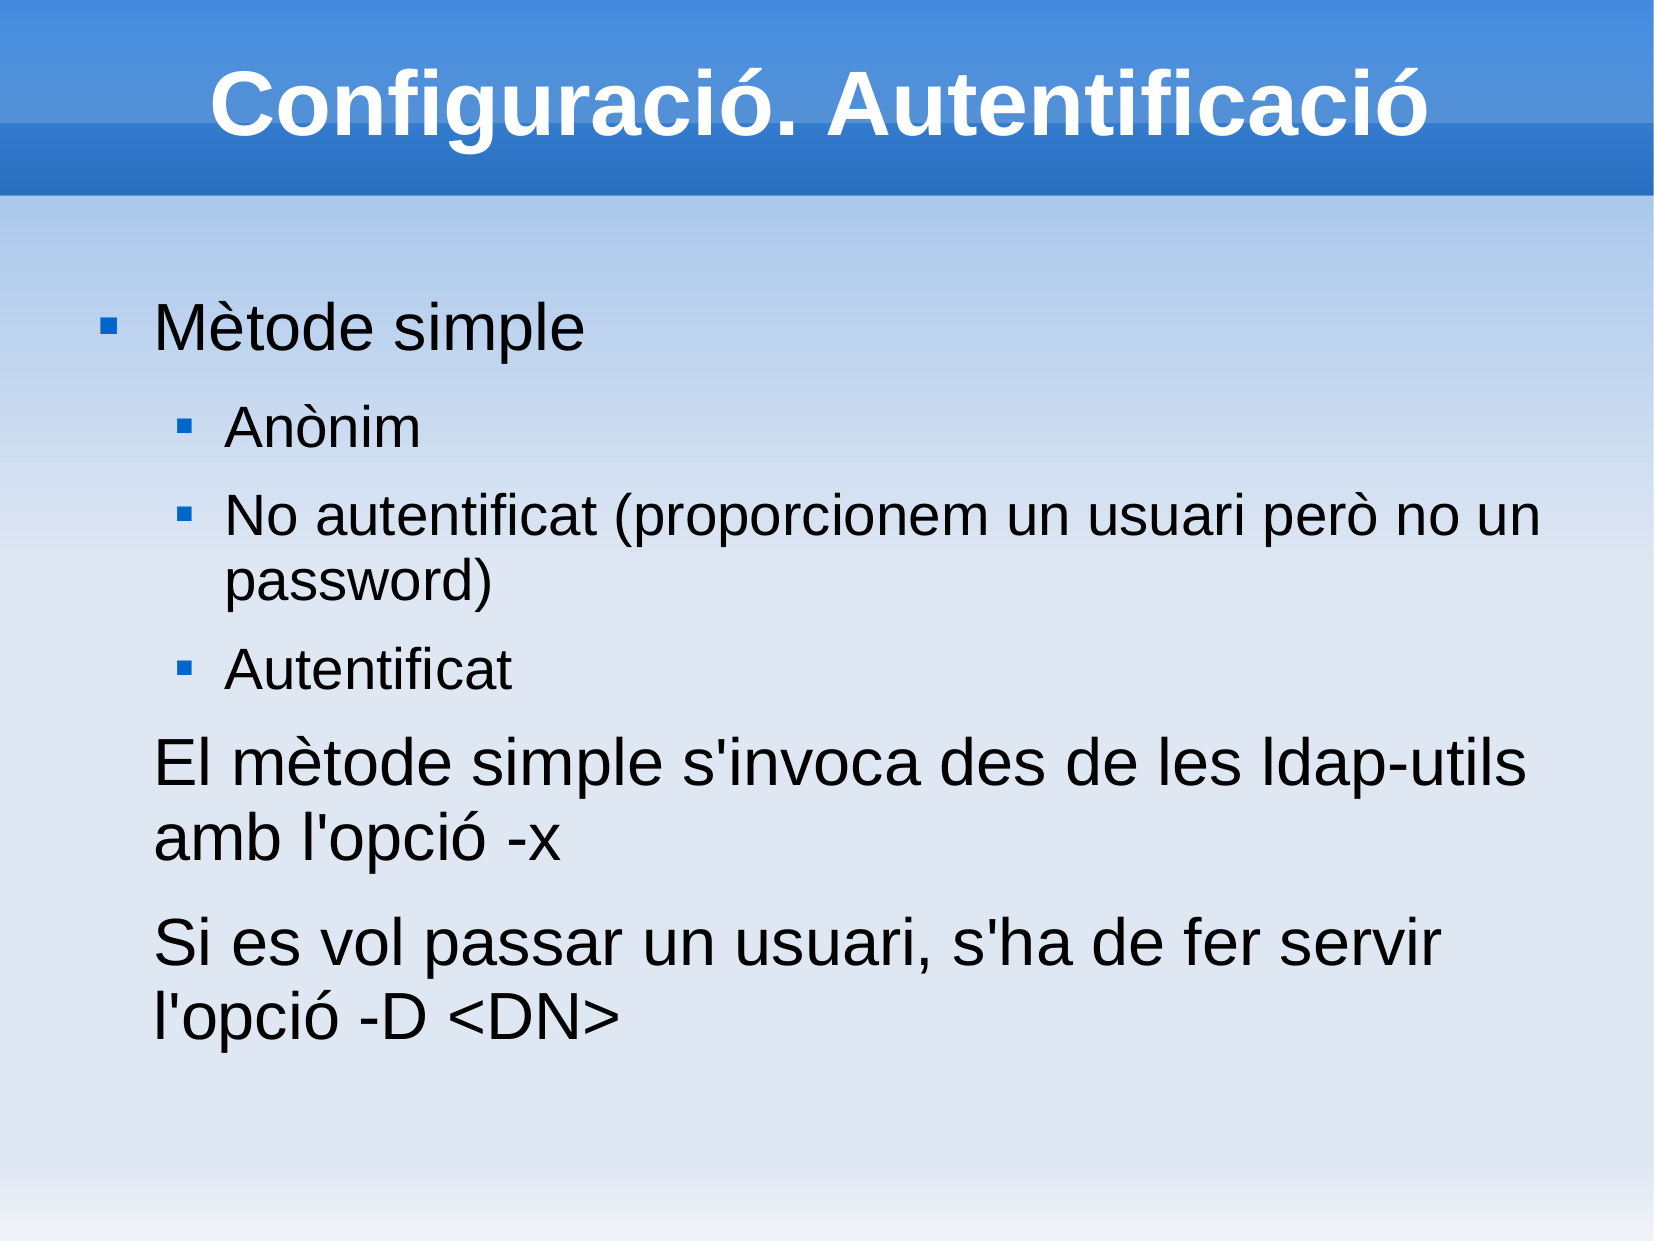

# Configuració. Autentificació
Mètode simple
Anònim
No autentificat (proporcionem un usuari però no un password)
Autentificat
El mètode simple s'invoca des de les ldap-utils amb l'opció -x
Si es vol passar un usuari, s'ha de fer servir l'opció -D <DN>